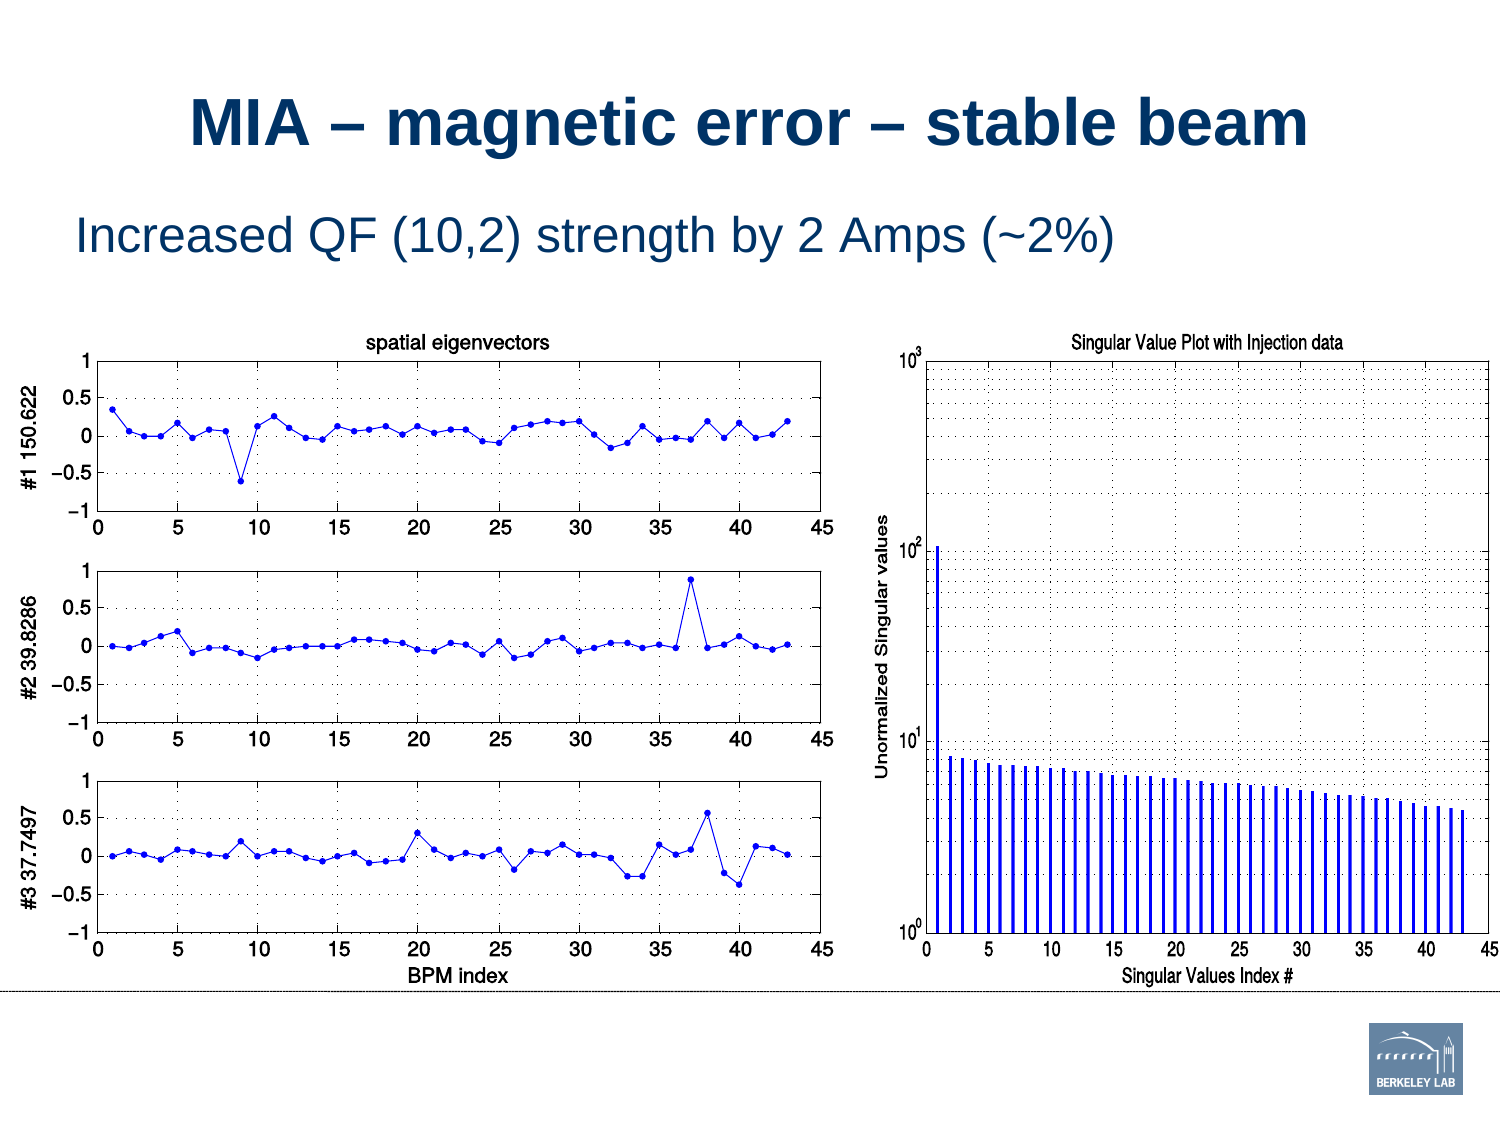

# MIA – magnetic error – stable beam
Increased QF (10,2) strength by 2 Amps (~2%)